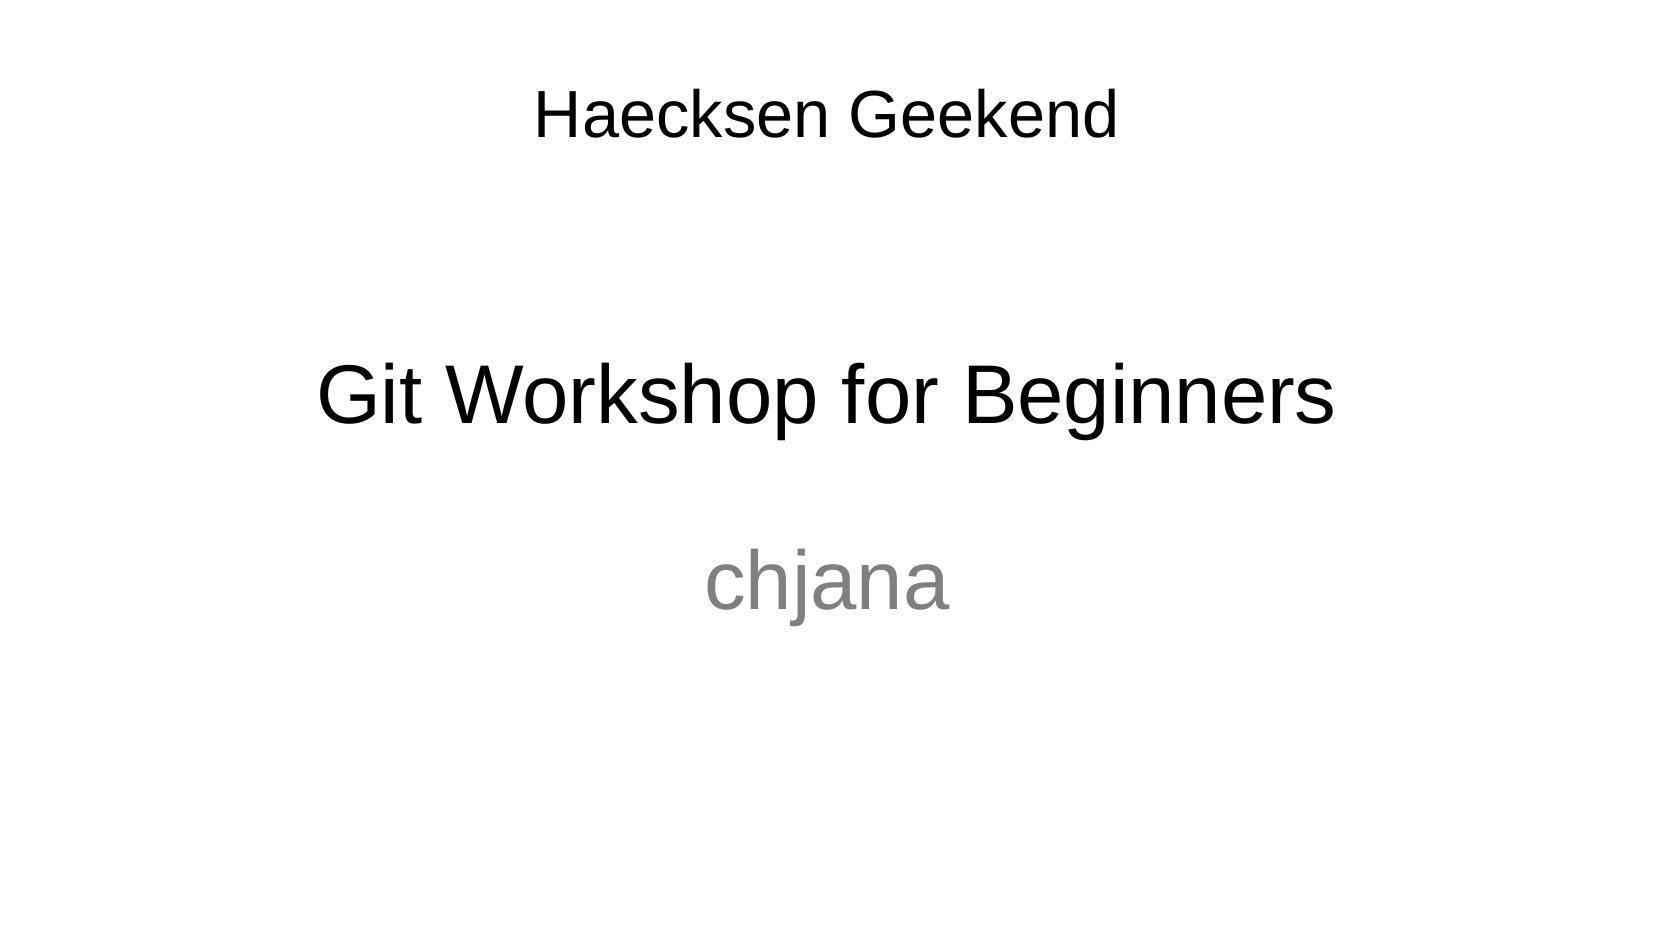

# Haecksen Geekend
Git Workshop for Beginners
chjana